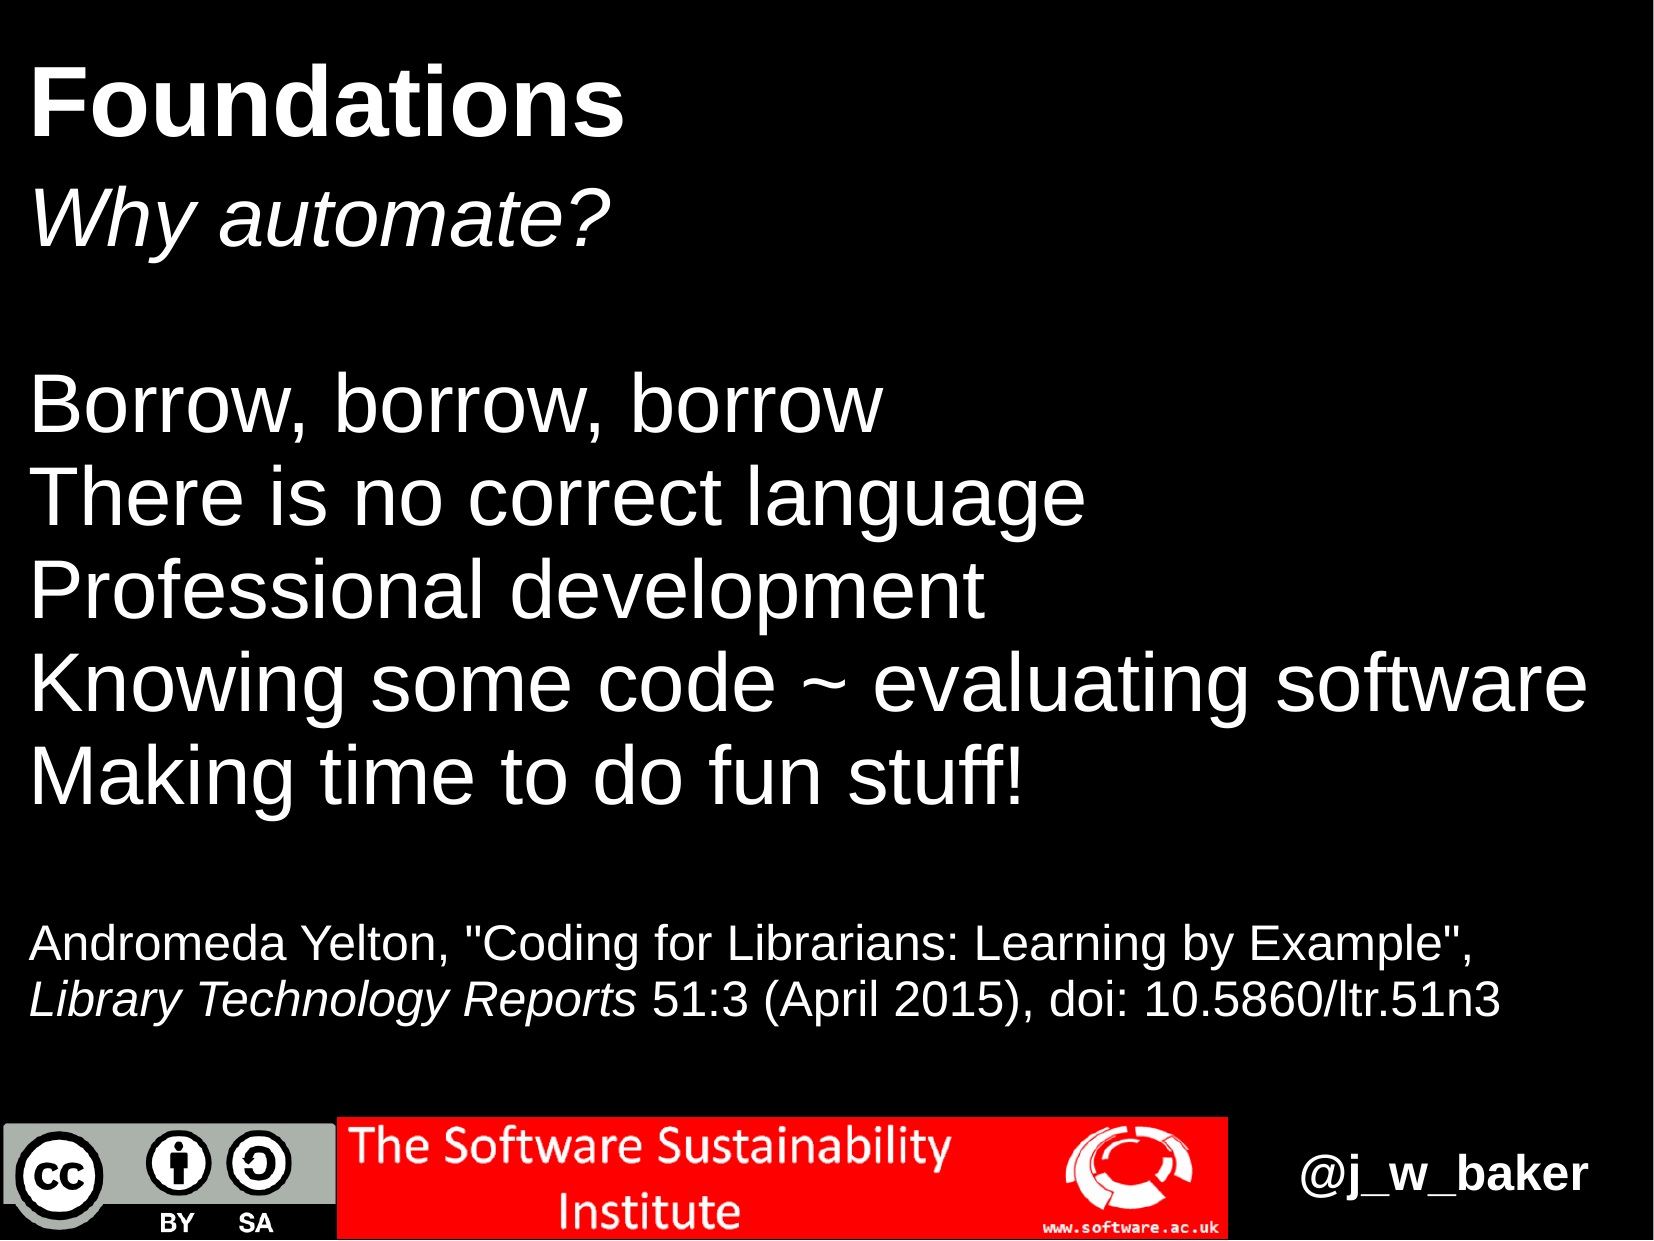

Foundations
Why automate?
Borrow, borrow, borrow
There is no correct language
Professional development
Knowing some code ~ evaluating software
Making time to do fun stuff!
Andromeda Yelton, "Coding for Librarians: Learning by Example", Library Technology Reports 51:3 (April 2015), doi: 10.5860/ltr.51n3
@j_w_baker